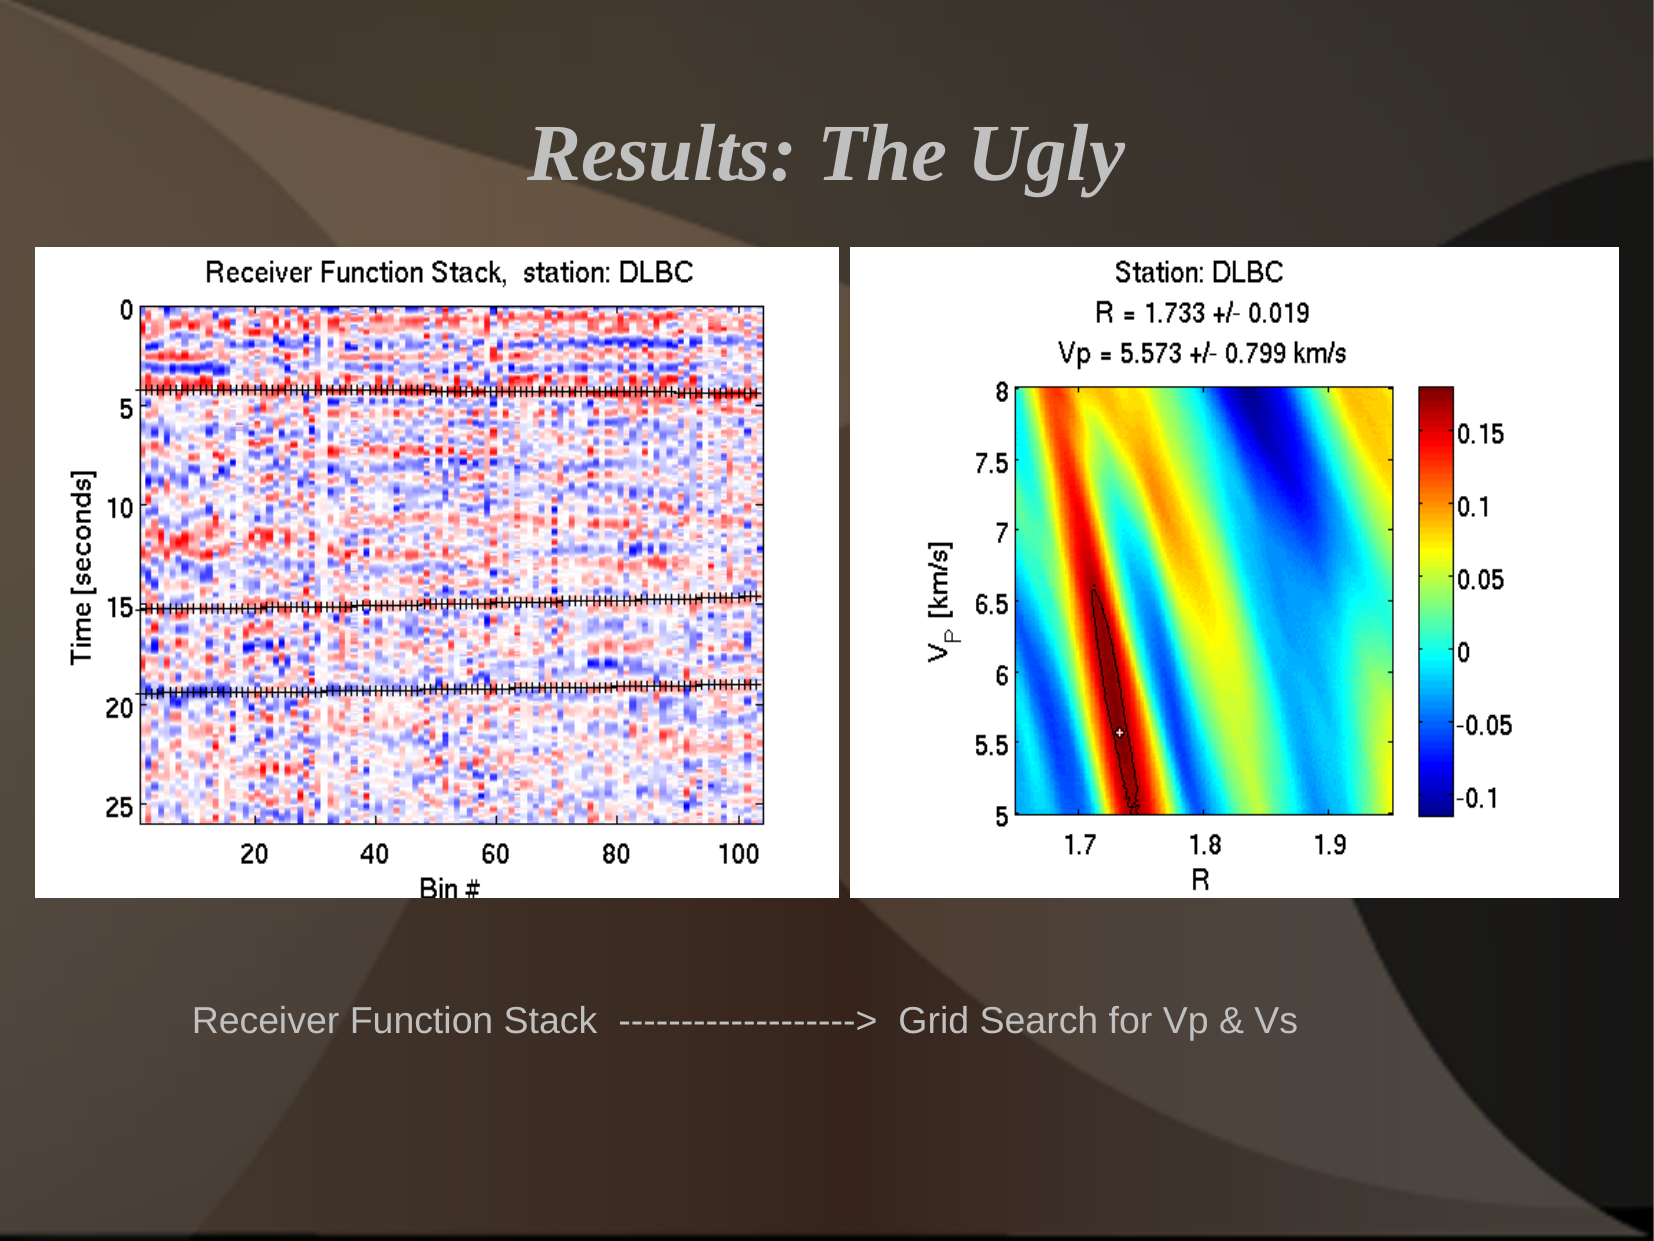

# Results: The Ugly
Receiver Function Stack -------------------> Grid Search for Vp & Vs